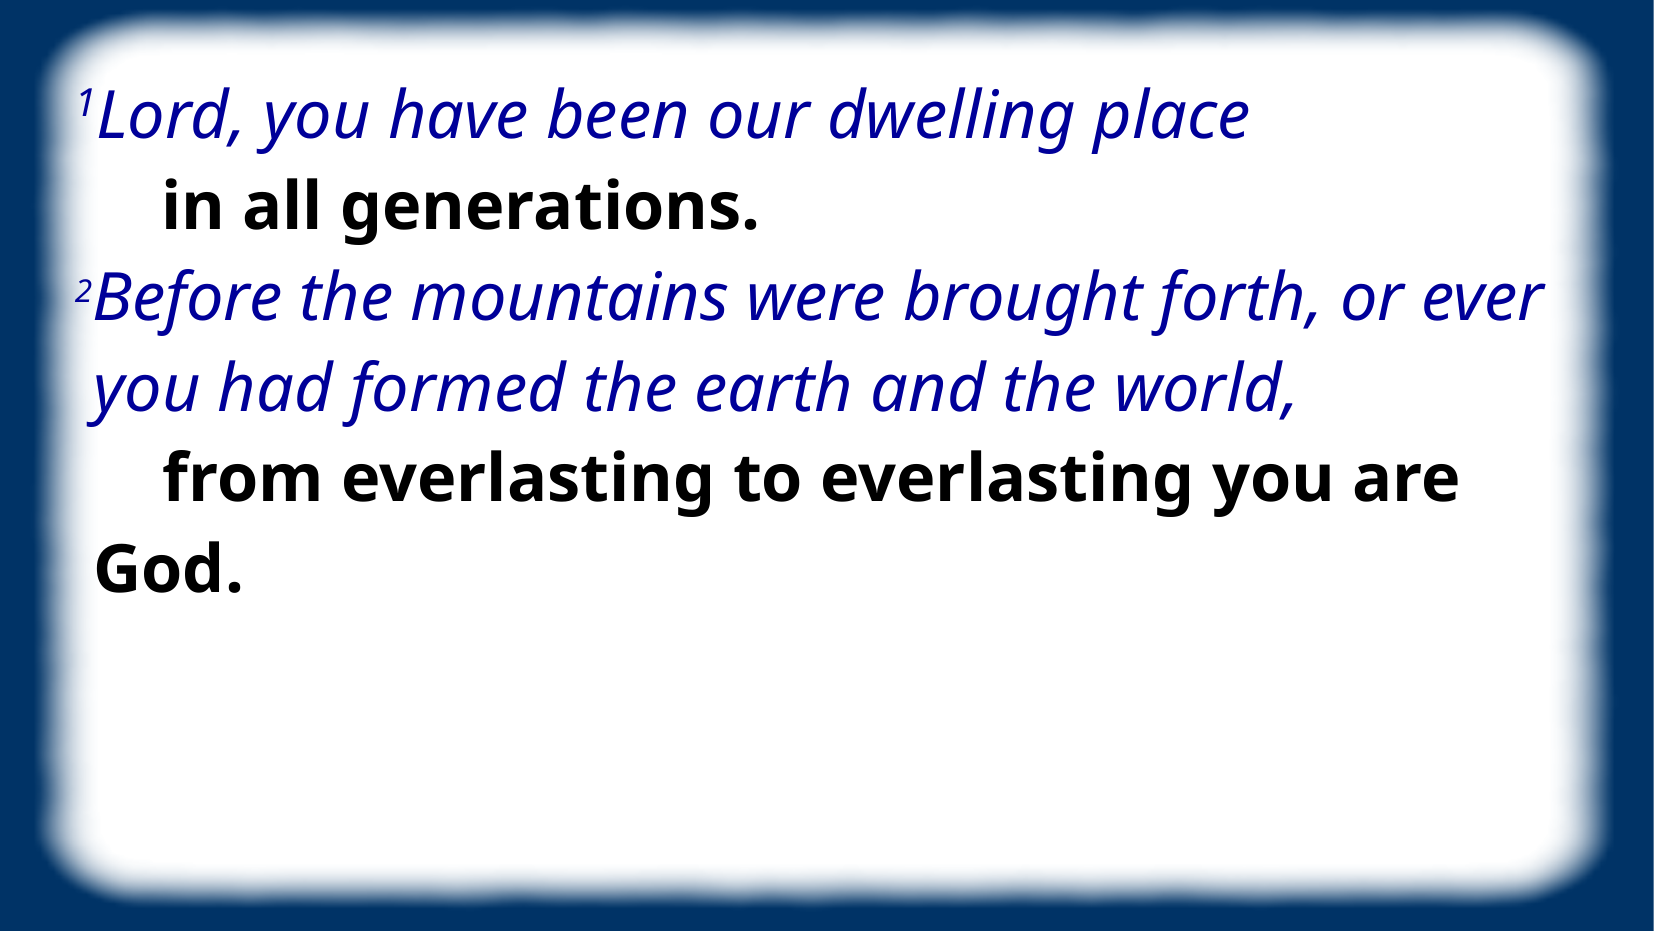

1Lord, you have been our dwelling place
 in all generations.
2Before the mountains were brought forth, or ever you had formed the earth and the world,
 from everlasting to everlasting you are God.